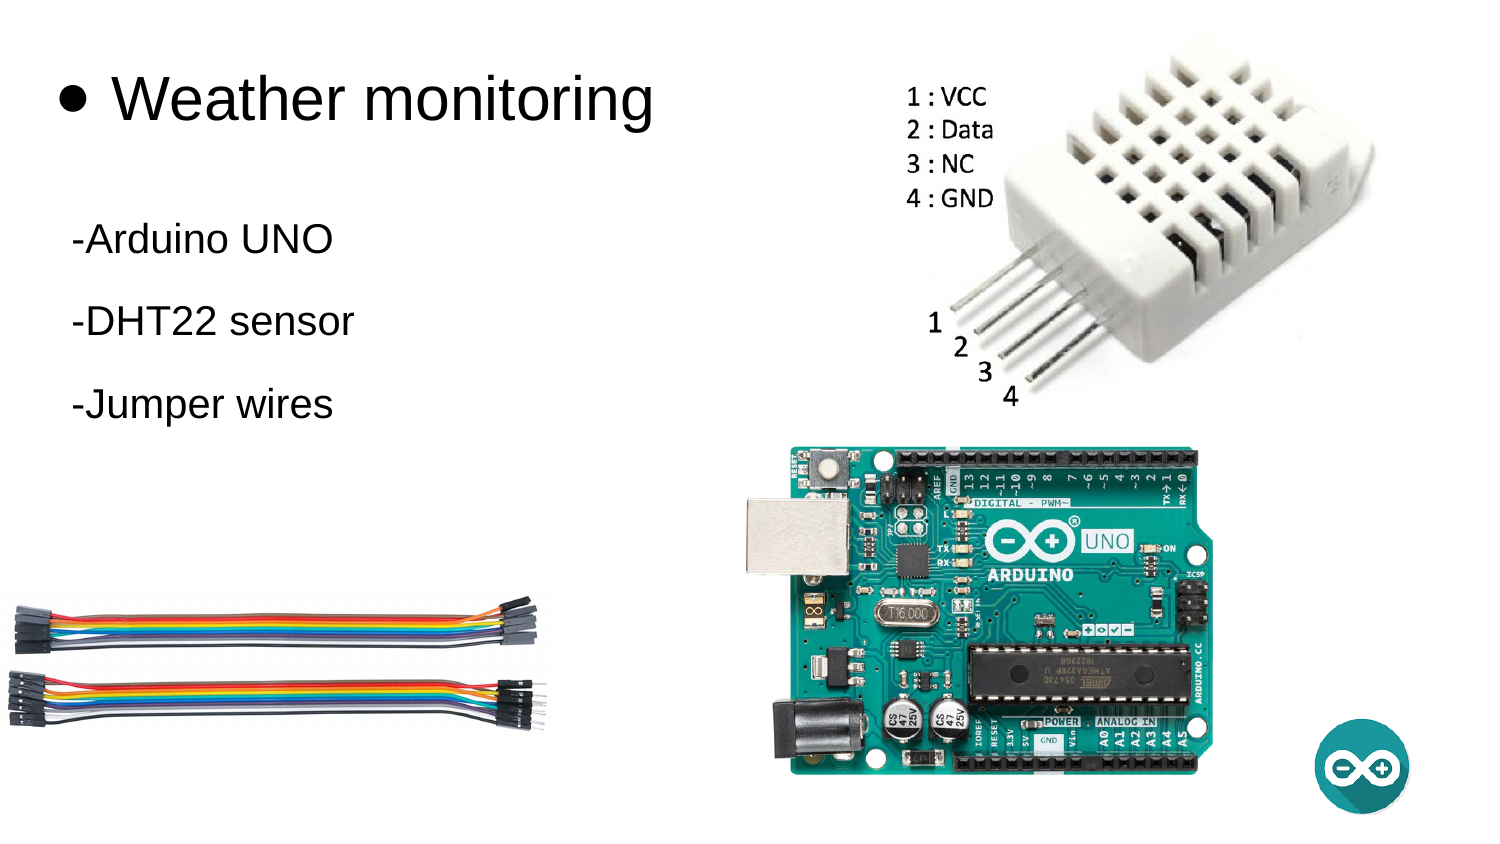

# Weather monitoring
-Arduino UNO
-DHT22 sensor
-Jumper wires